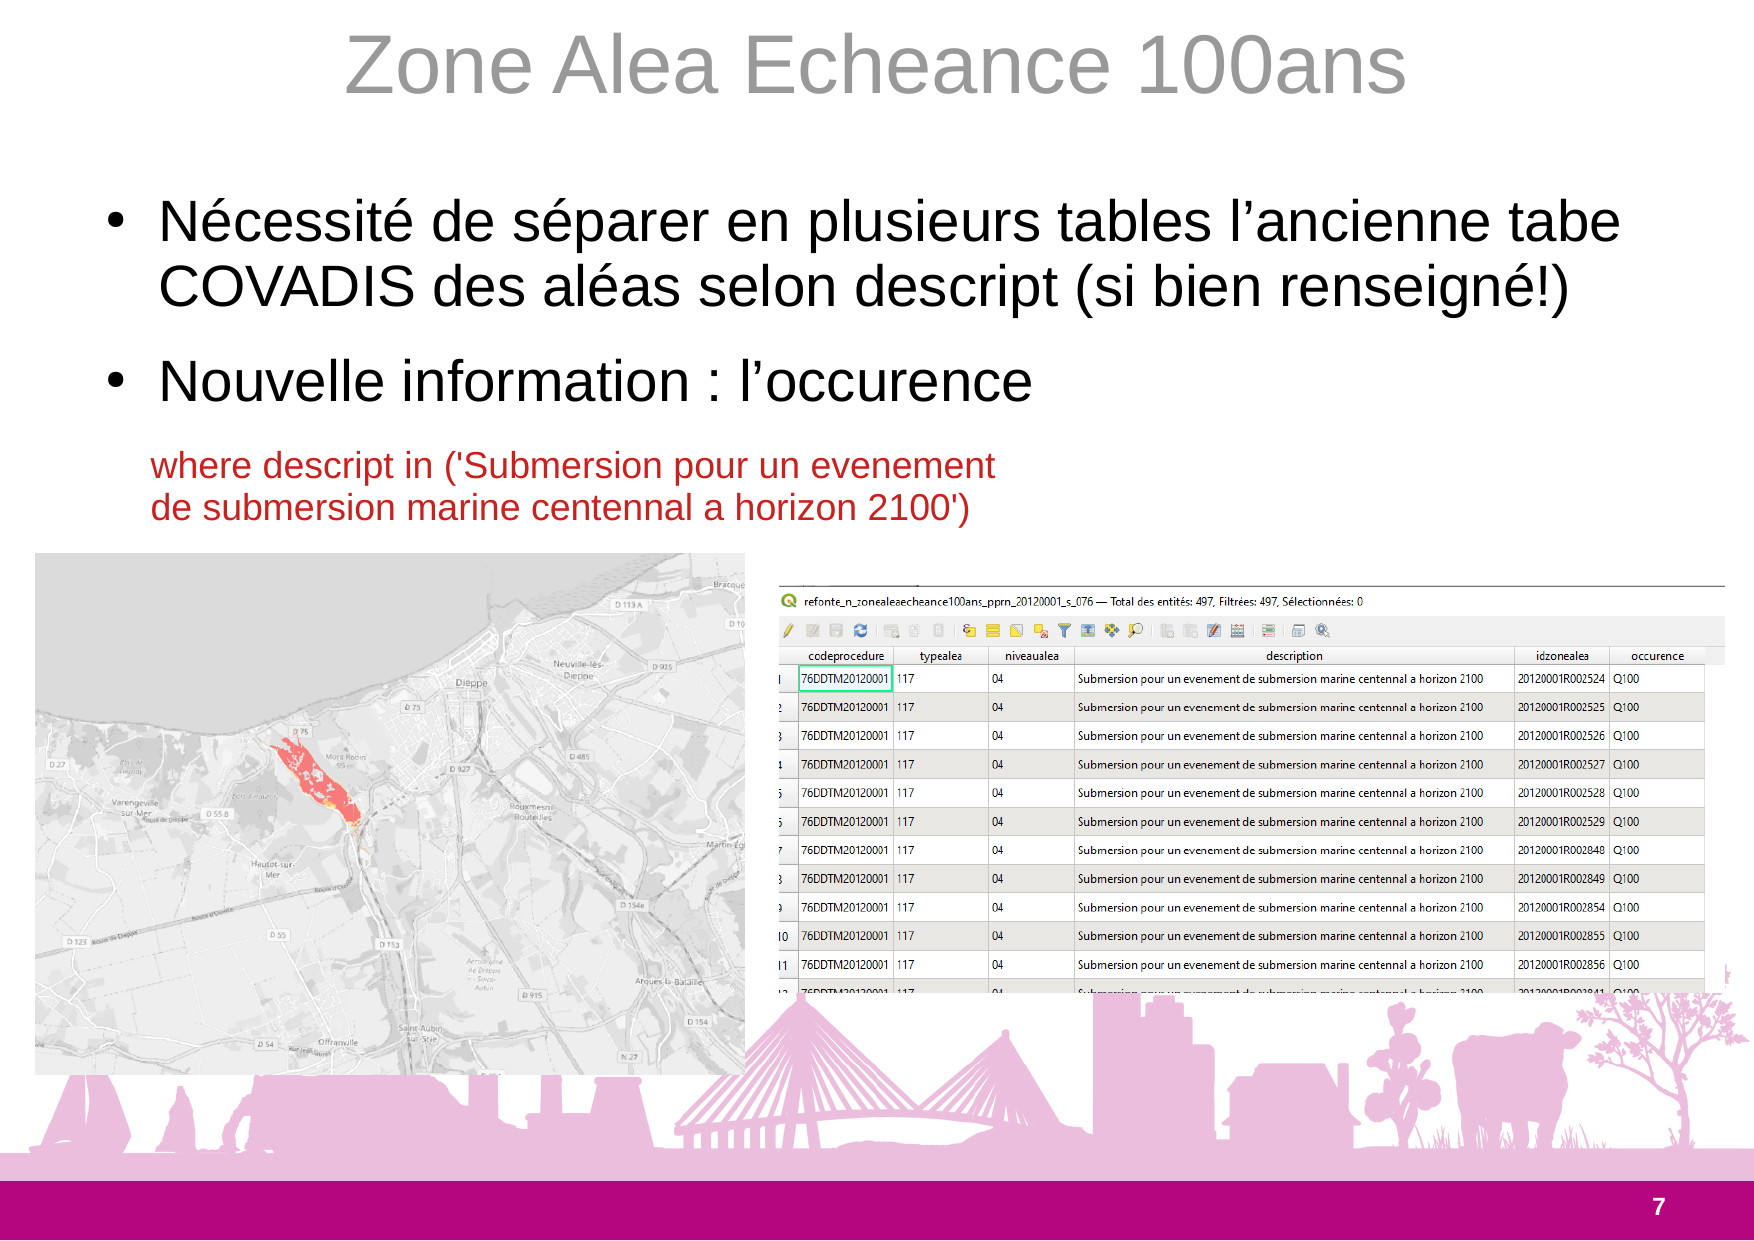

# Zone Alea Echeance 100ans
Nécessité de séparer en plusieurs tables l’ancienne tabe COVADIS des aléas selon descript (si bien renseigné!)
Nouvelle information : l’occurence
		where descript in ('Submersion pour un evenement
		de submersion marine centennal a horizon 2100')
7